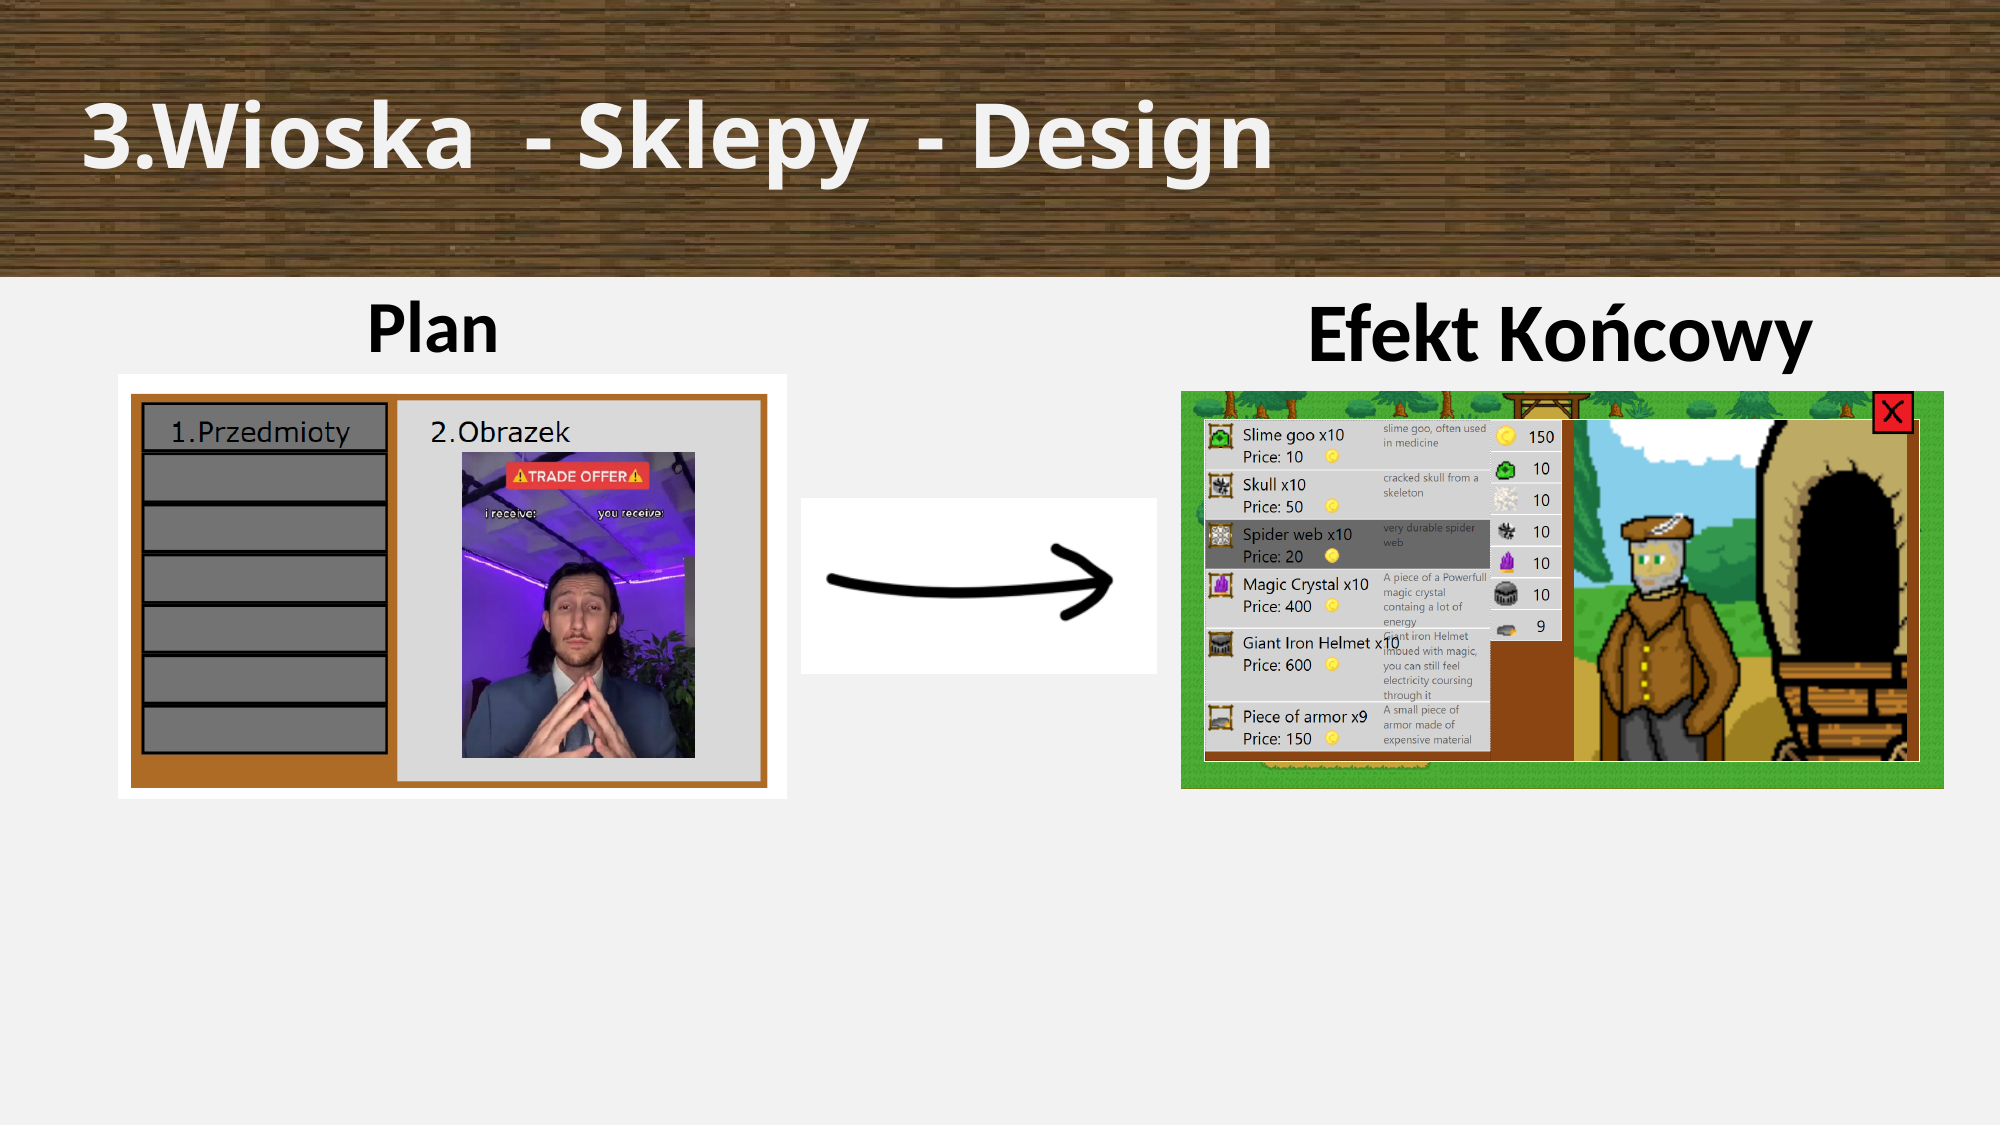

3.Wioska - Sklepy - Design
# Plan
Efekt Końcowy